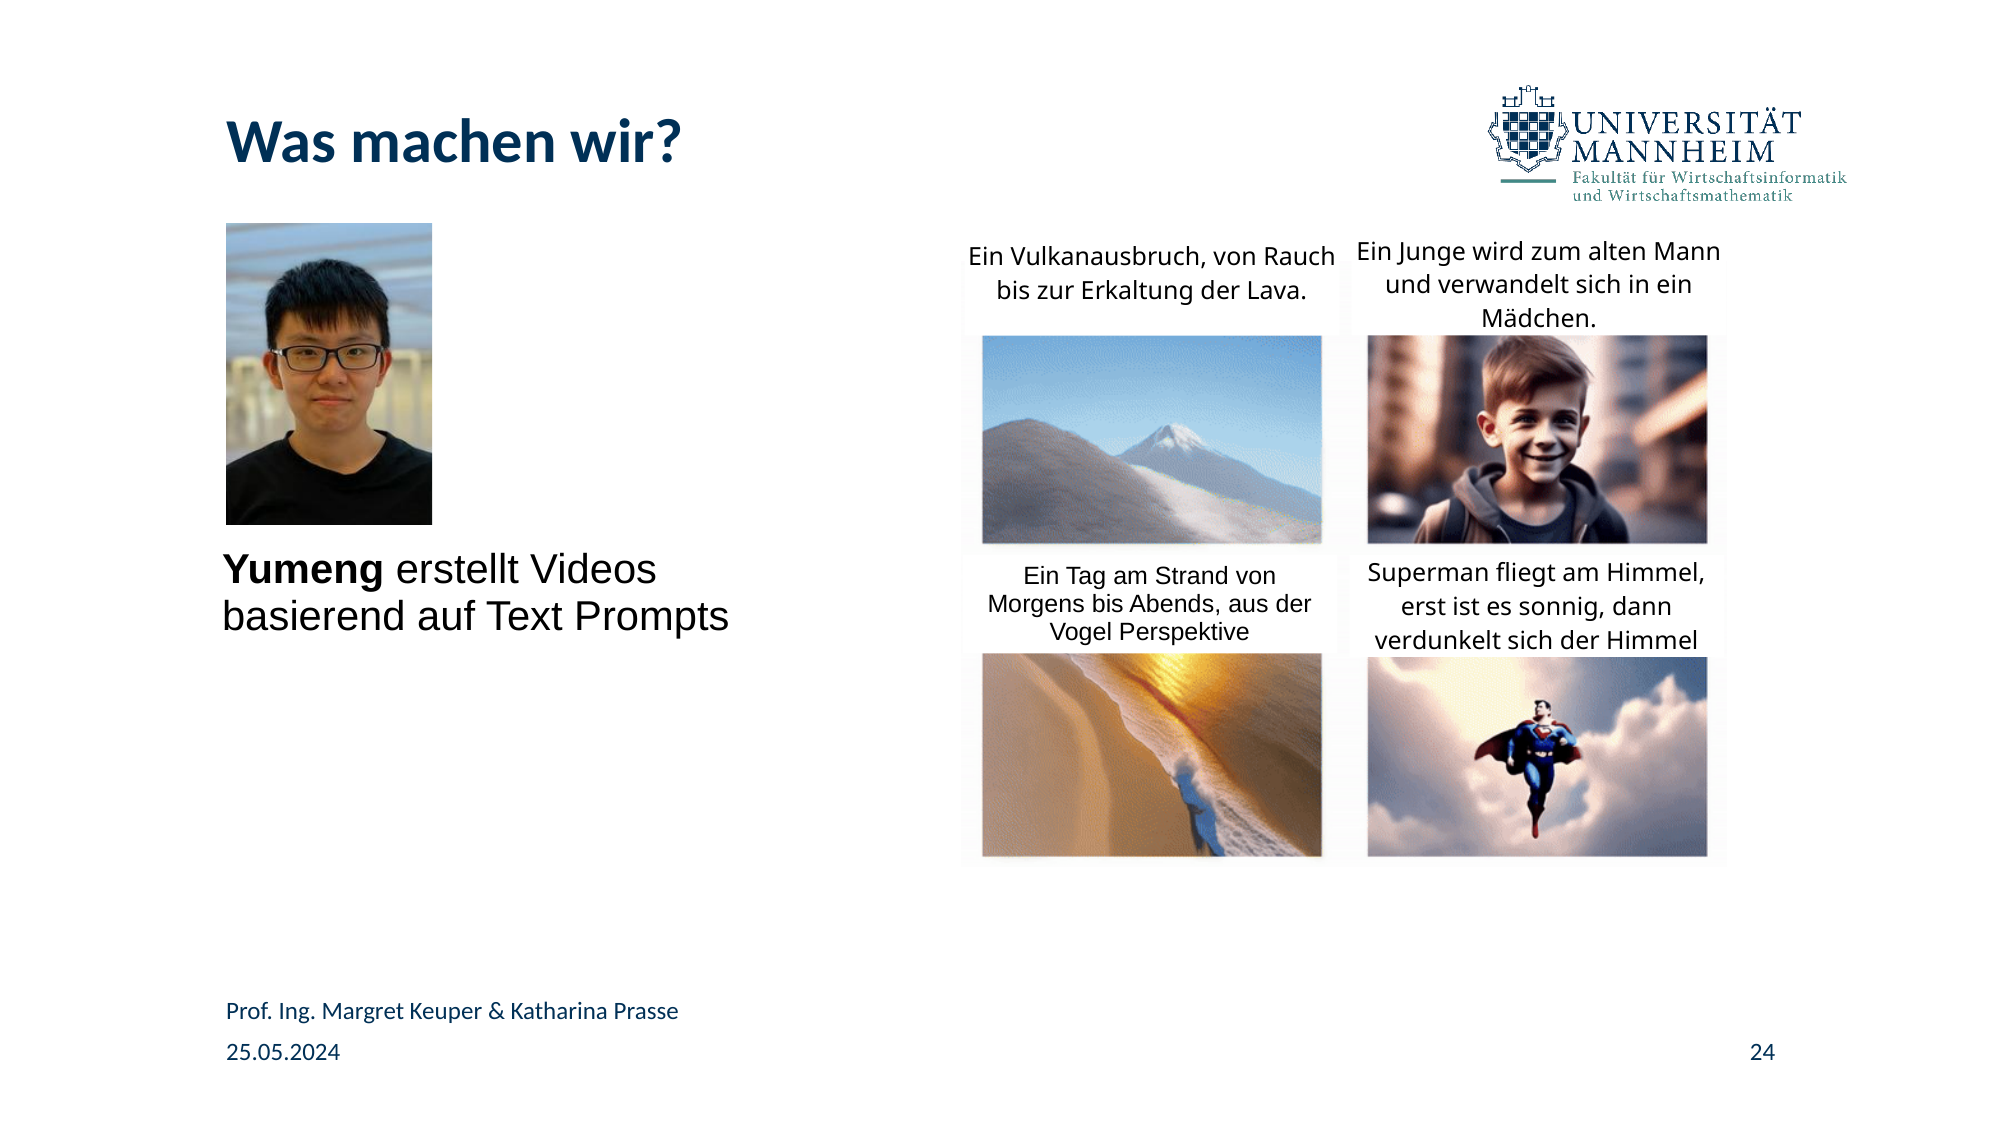

# Was machen wir?
Ein Junge wird zum alten Mann und verwandelt sich in ein Mädchen.
Ein Vulkanausbruch, von Rauch bis zur Erkaltung der Lava.
Yumeng erstellt Videos basierend auf Text Prompts
Ein Tag am Strand von Morgens bis Abends, aus der Vogel Perspektive
Superman fliegt am Himmel, erst ist es sonnig, dann verdunkelt sich der Himmel
Prof. Ing. Margret Keuper & Katharina Prasse
25.05.2024
24